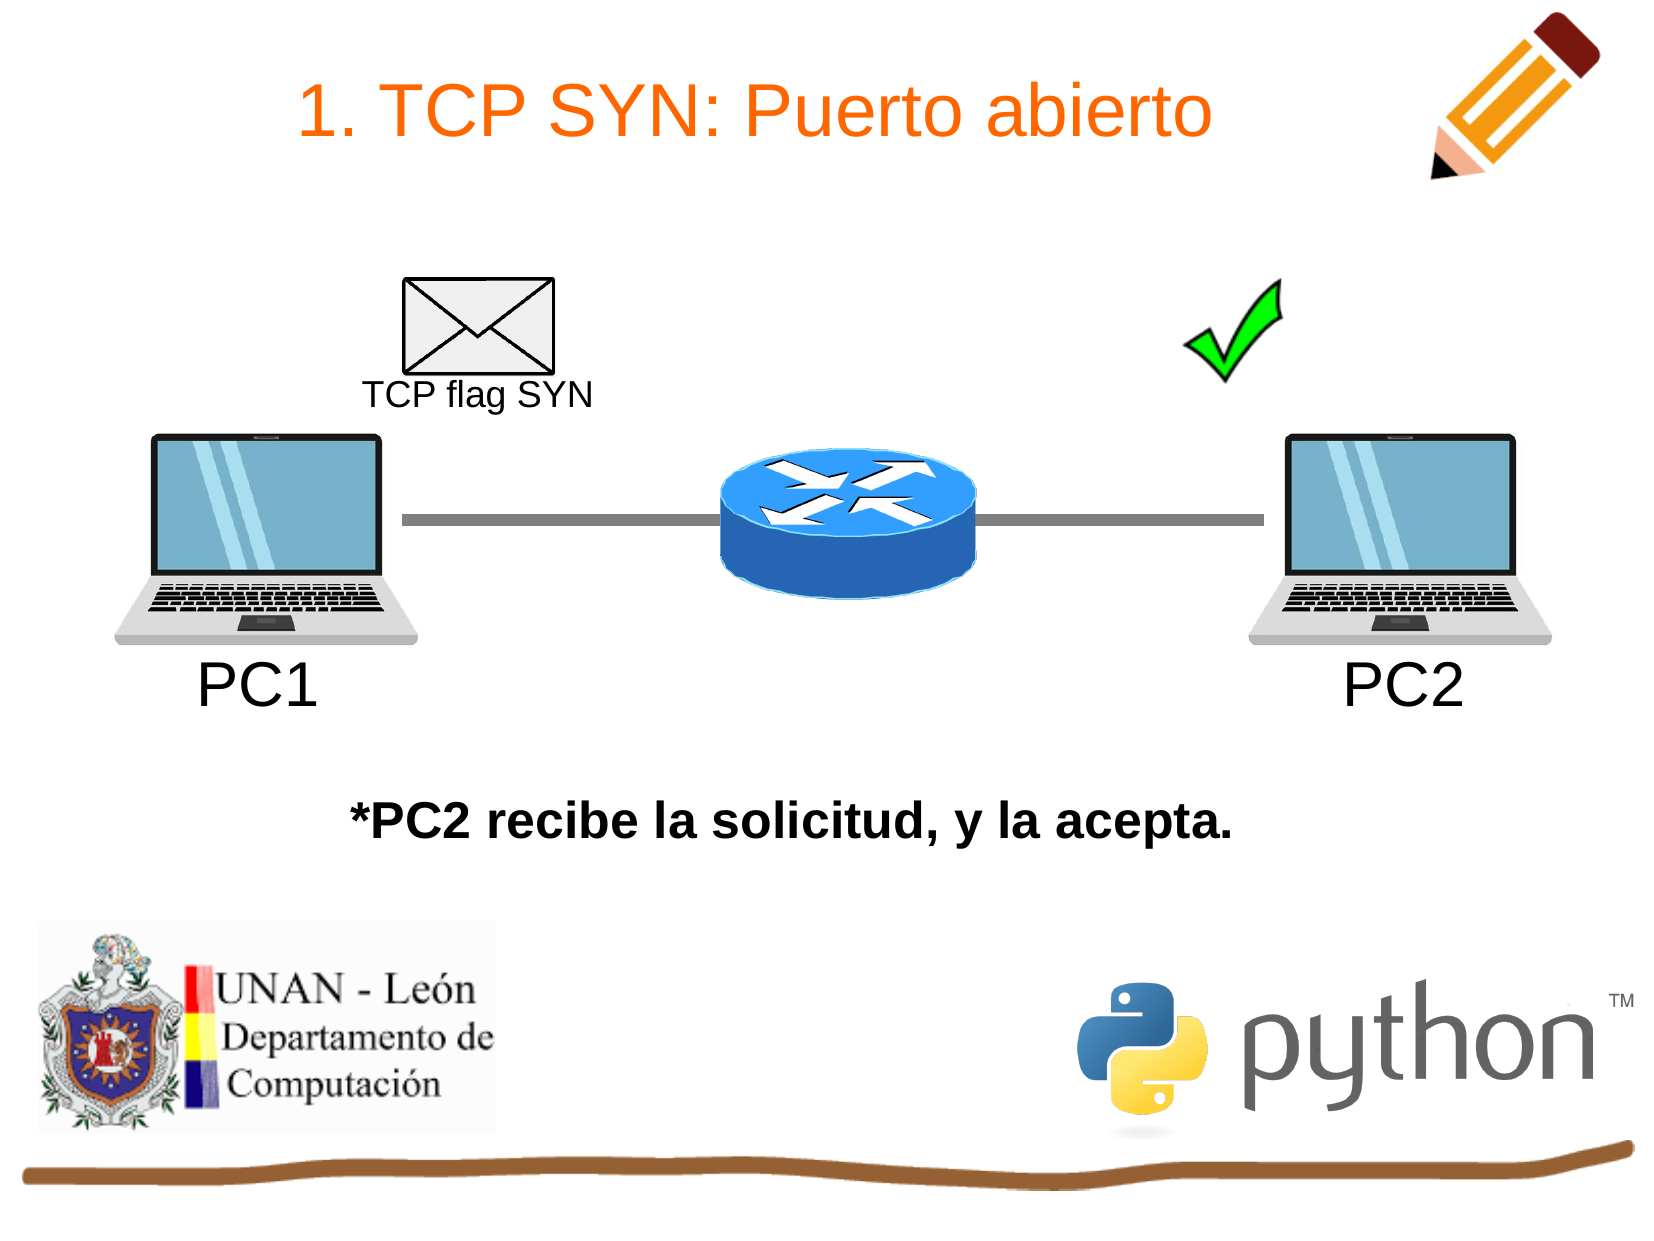

# 1. TCP SYN: Puerto abierto
TCP flag SYN
PC1
PC2
*PC2 recibe la solicitud, y la acepta.